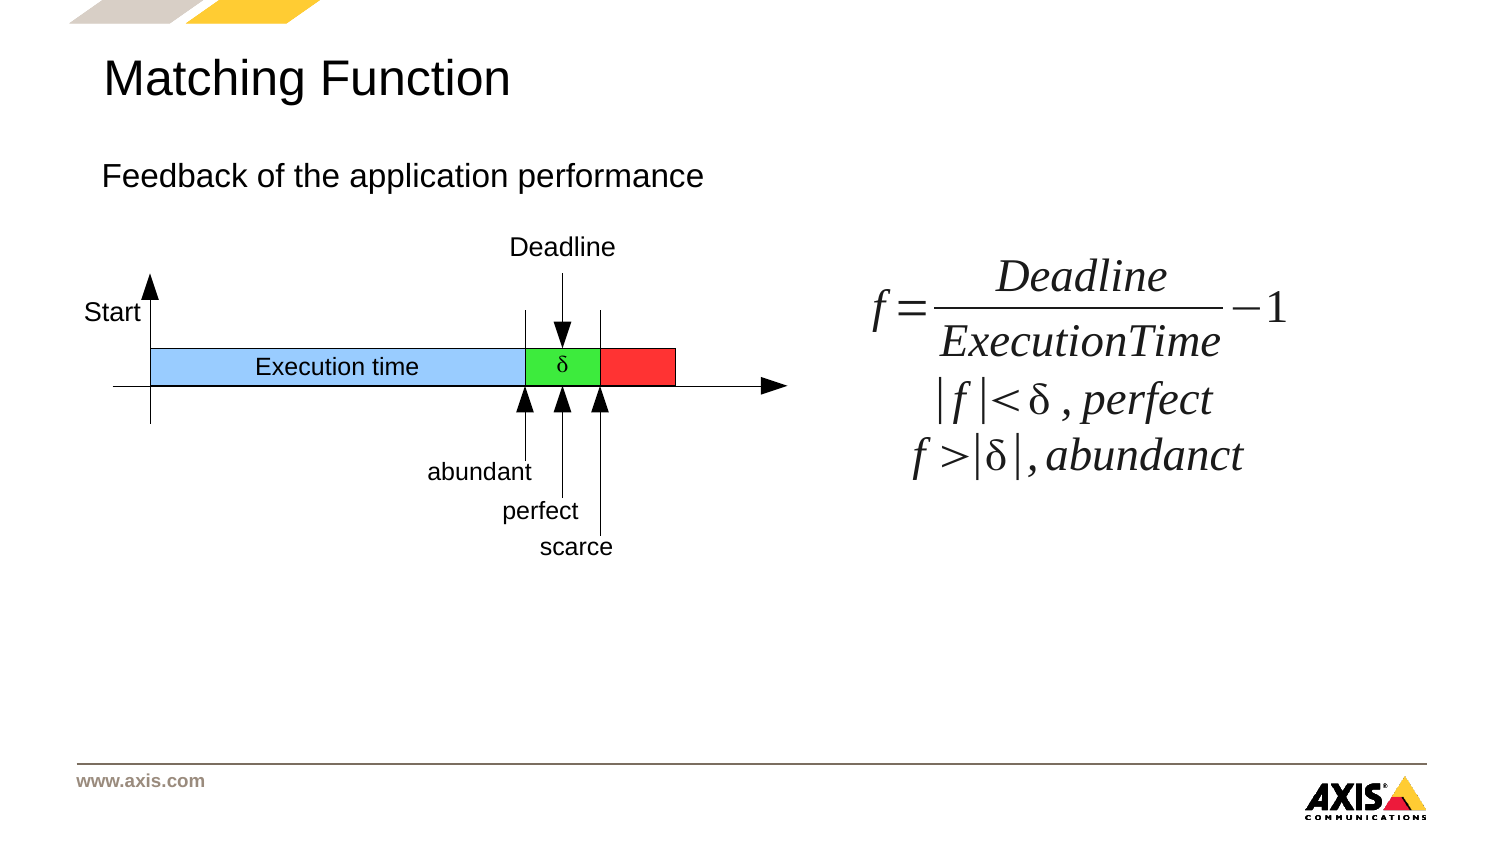

# Matching Function
Feedback of the application performance
Deadline
Start
Execution time

abundant
perfect
scarce